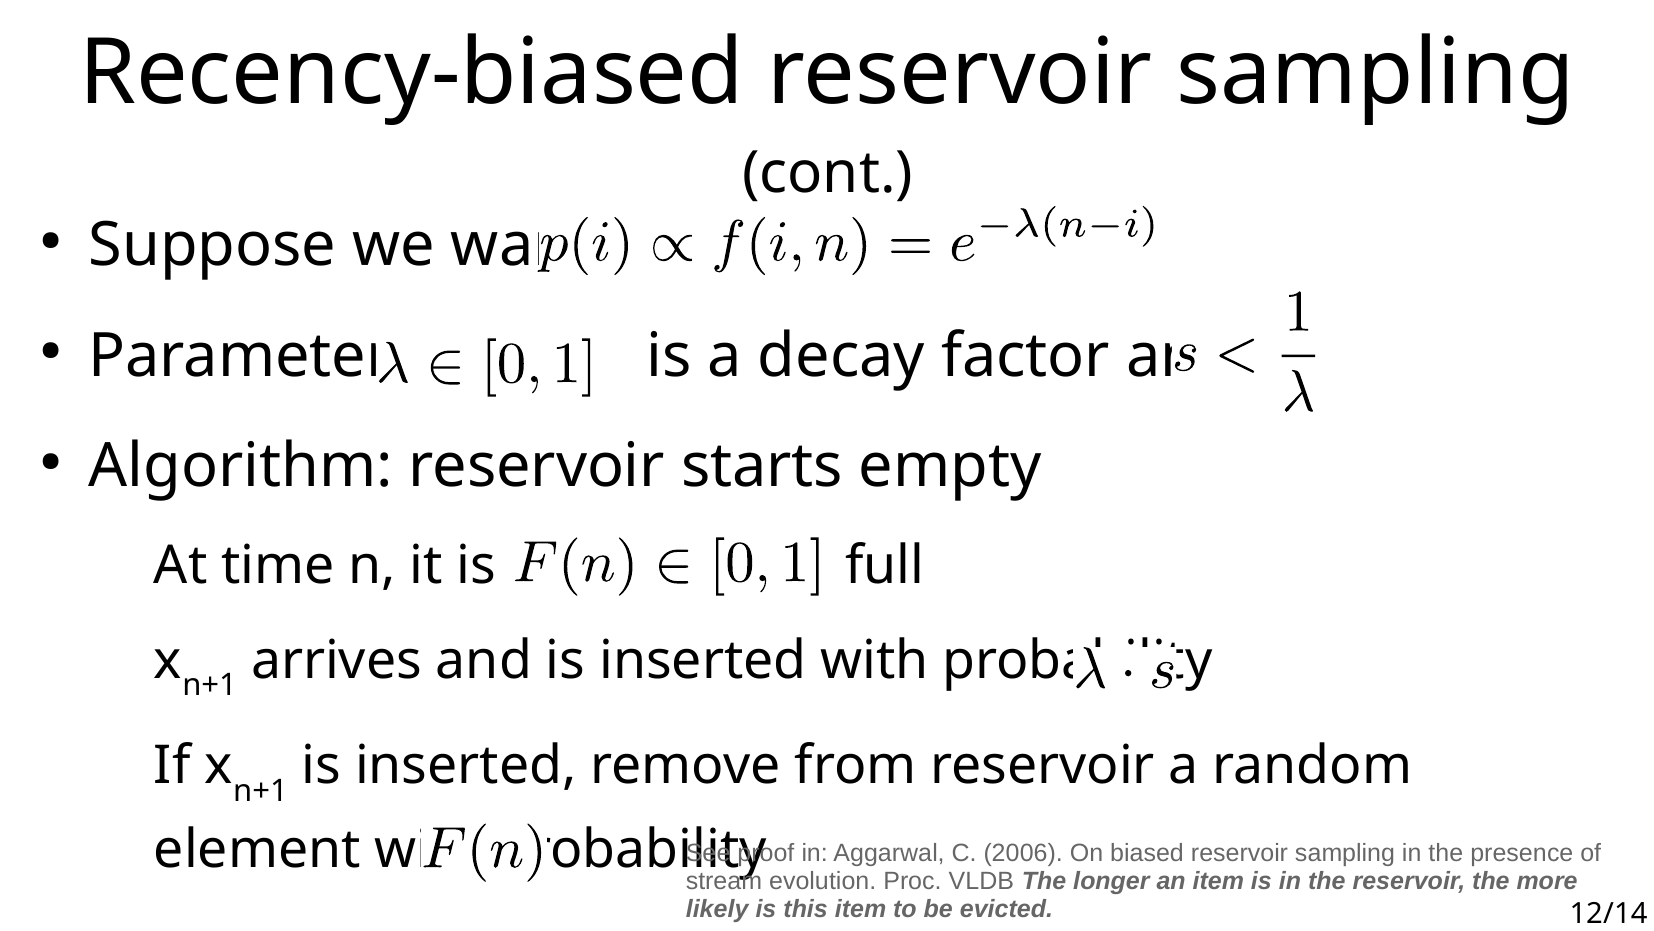

# Recency-biased reservoir sampling (cont.)
Suppose we want
Parameter is a decay factor and
Algorithm: reservoir starts empty
At time n, it is full
xn+1 arrives and is inserted with probability
If xn+1 is inserted, remove from reservoir a random element with probability
See proof in: Aggarwal, C. (2006). On biased reservoir sampling in the presence of stream evolution. Proc. VLDB The longer an item is in the reservoir, the more likely is this item to be evicted.
12